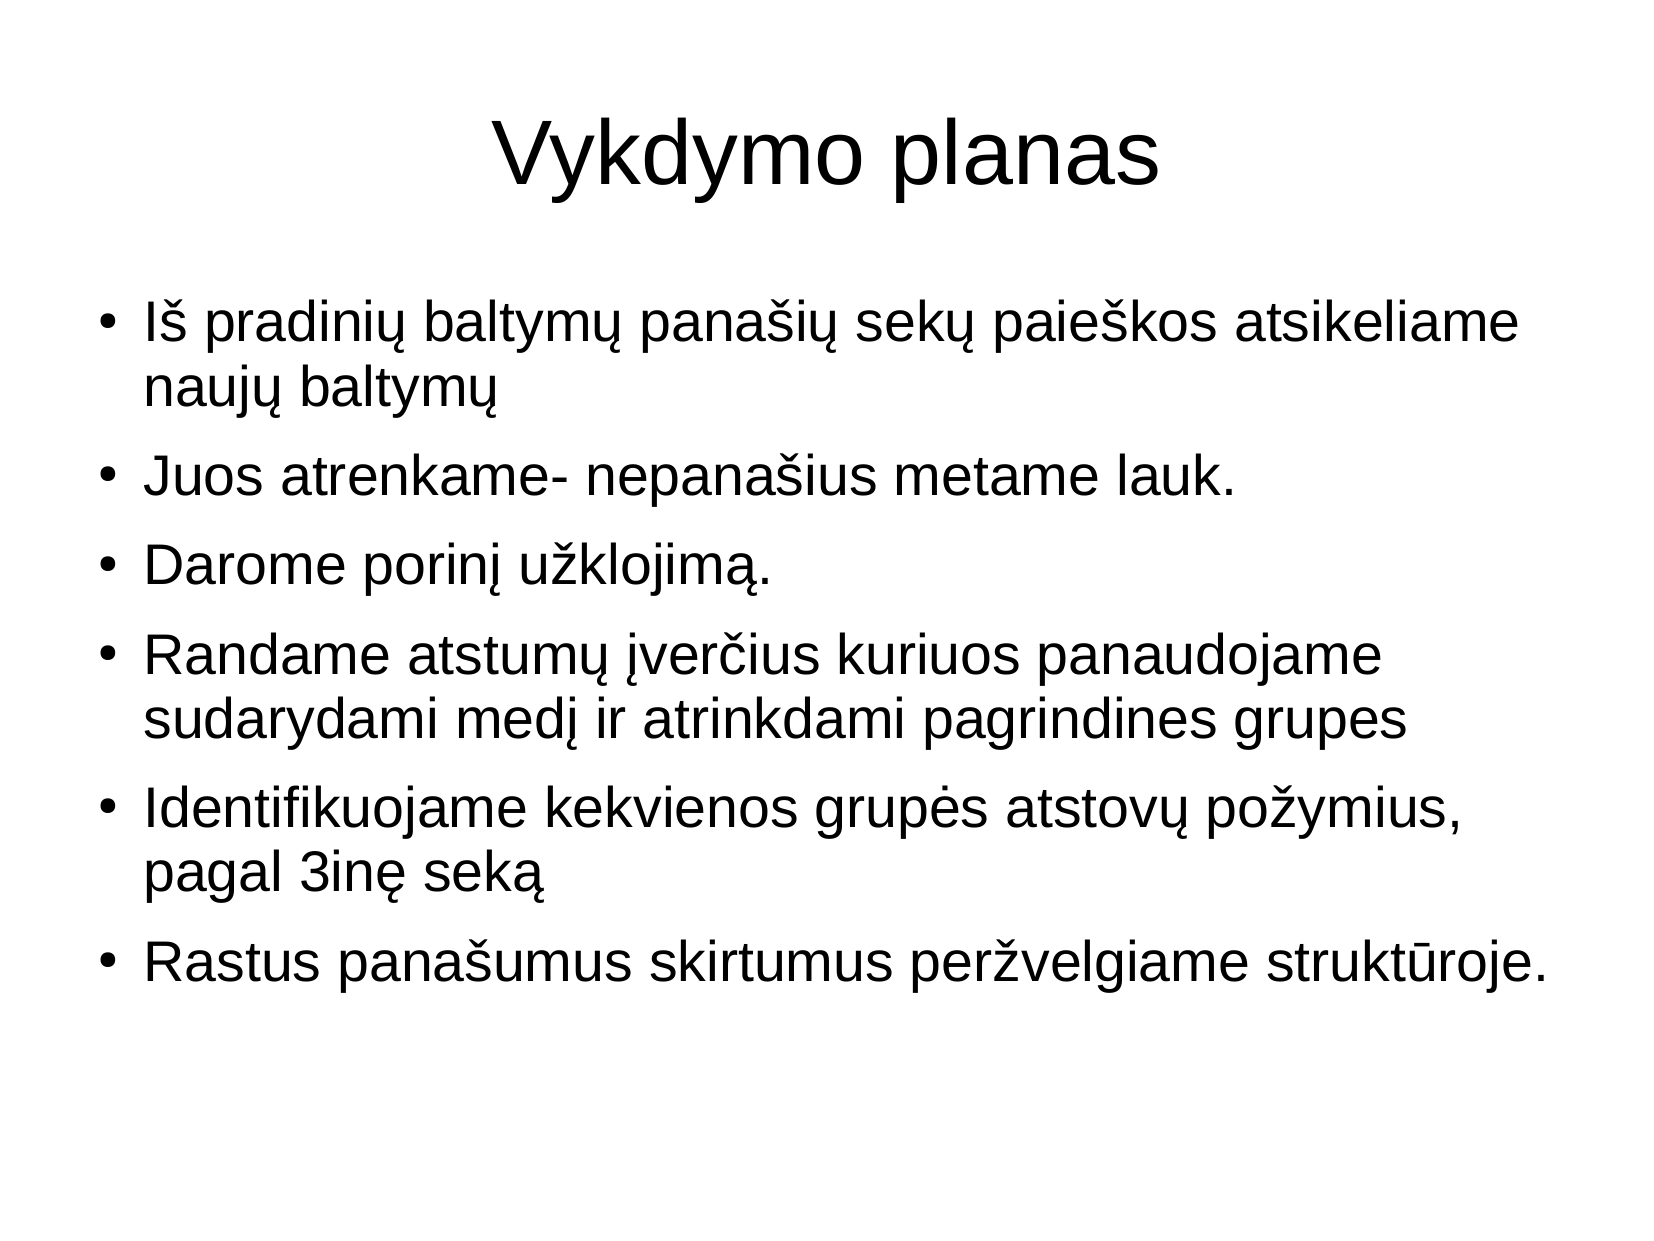

# Vykdymo planas
Iš pradinių baltymų panašių sekų paieškos atsikeliame naujų baltymų
Juos atrenkame- nepanašius metame lauk.
Darome porinį užklojimą.
Randame atstumų įverčius kuriuos panaudojame sudarydami medį ir atrinkdami pagrindines grupes
Identifikuojame kekvienos grupės atstovų požymius, pagal 3inę seką
Rastus panašumus skirtumus peržvelgiame struktūroje.